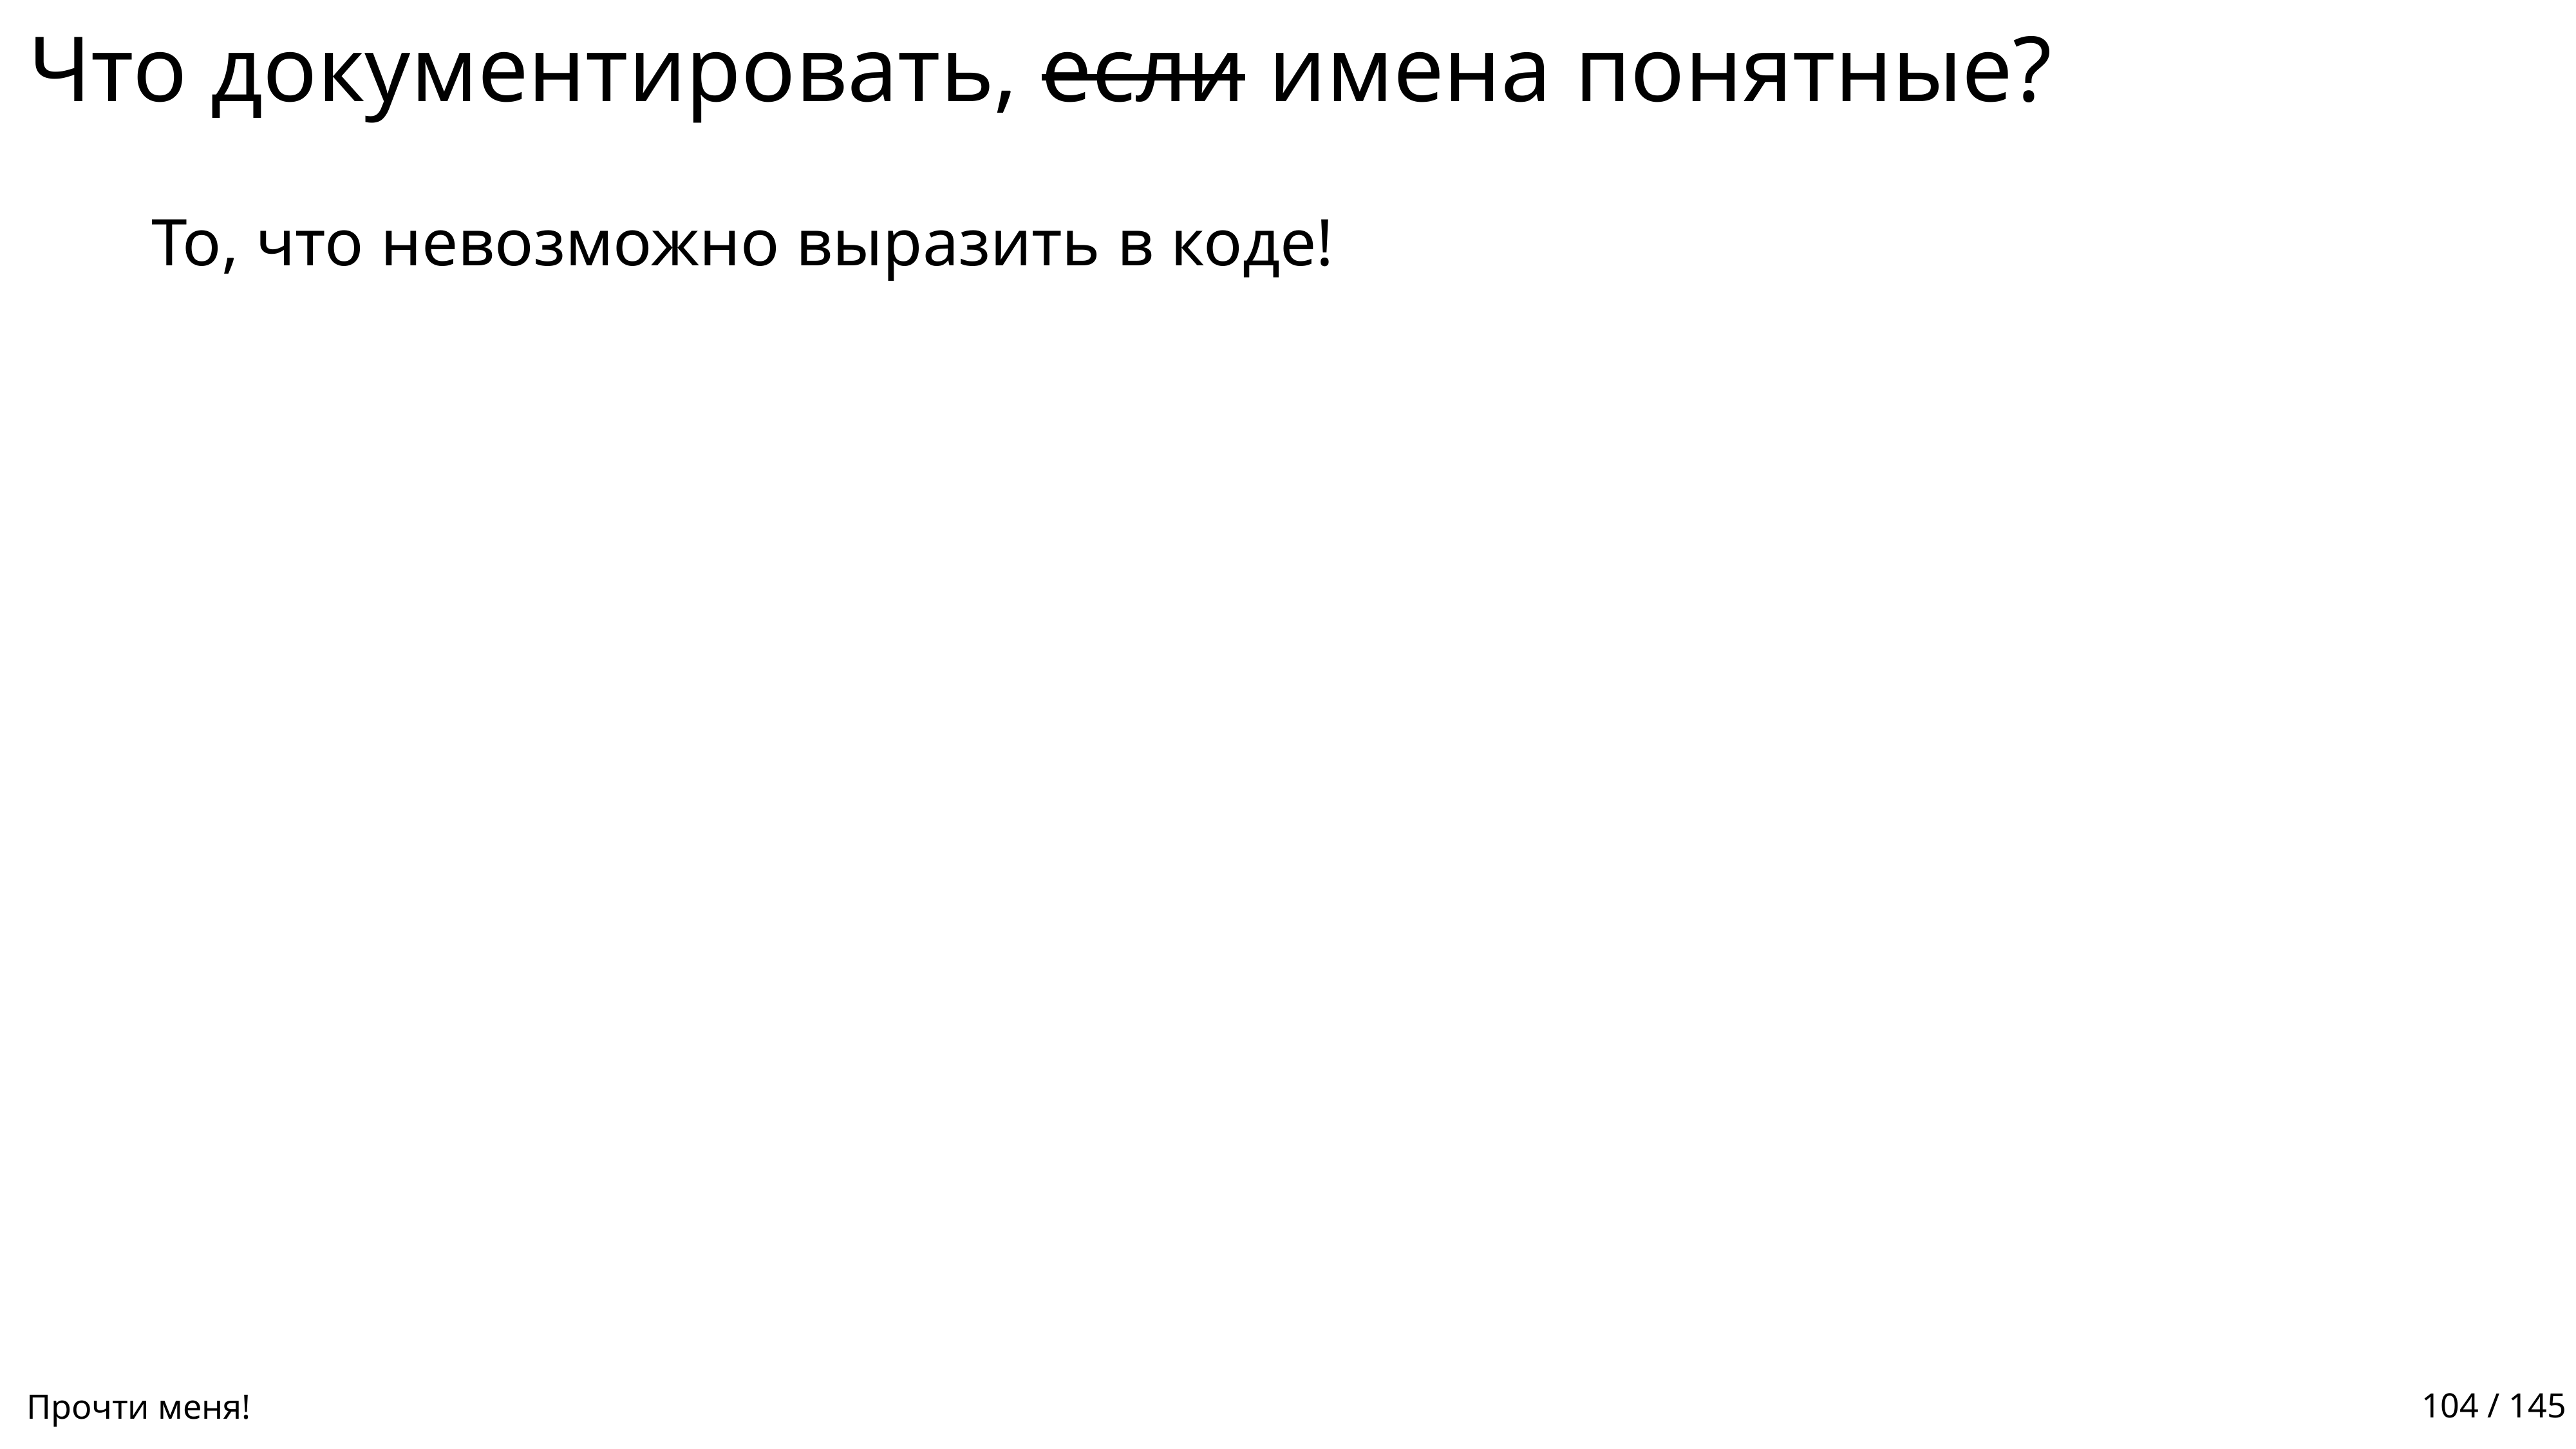

Что документировать, если имена понятные?
# То, что невозможно выразить в коде!
Прочти меня!